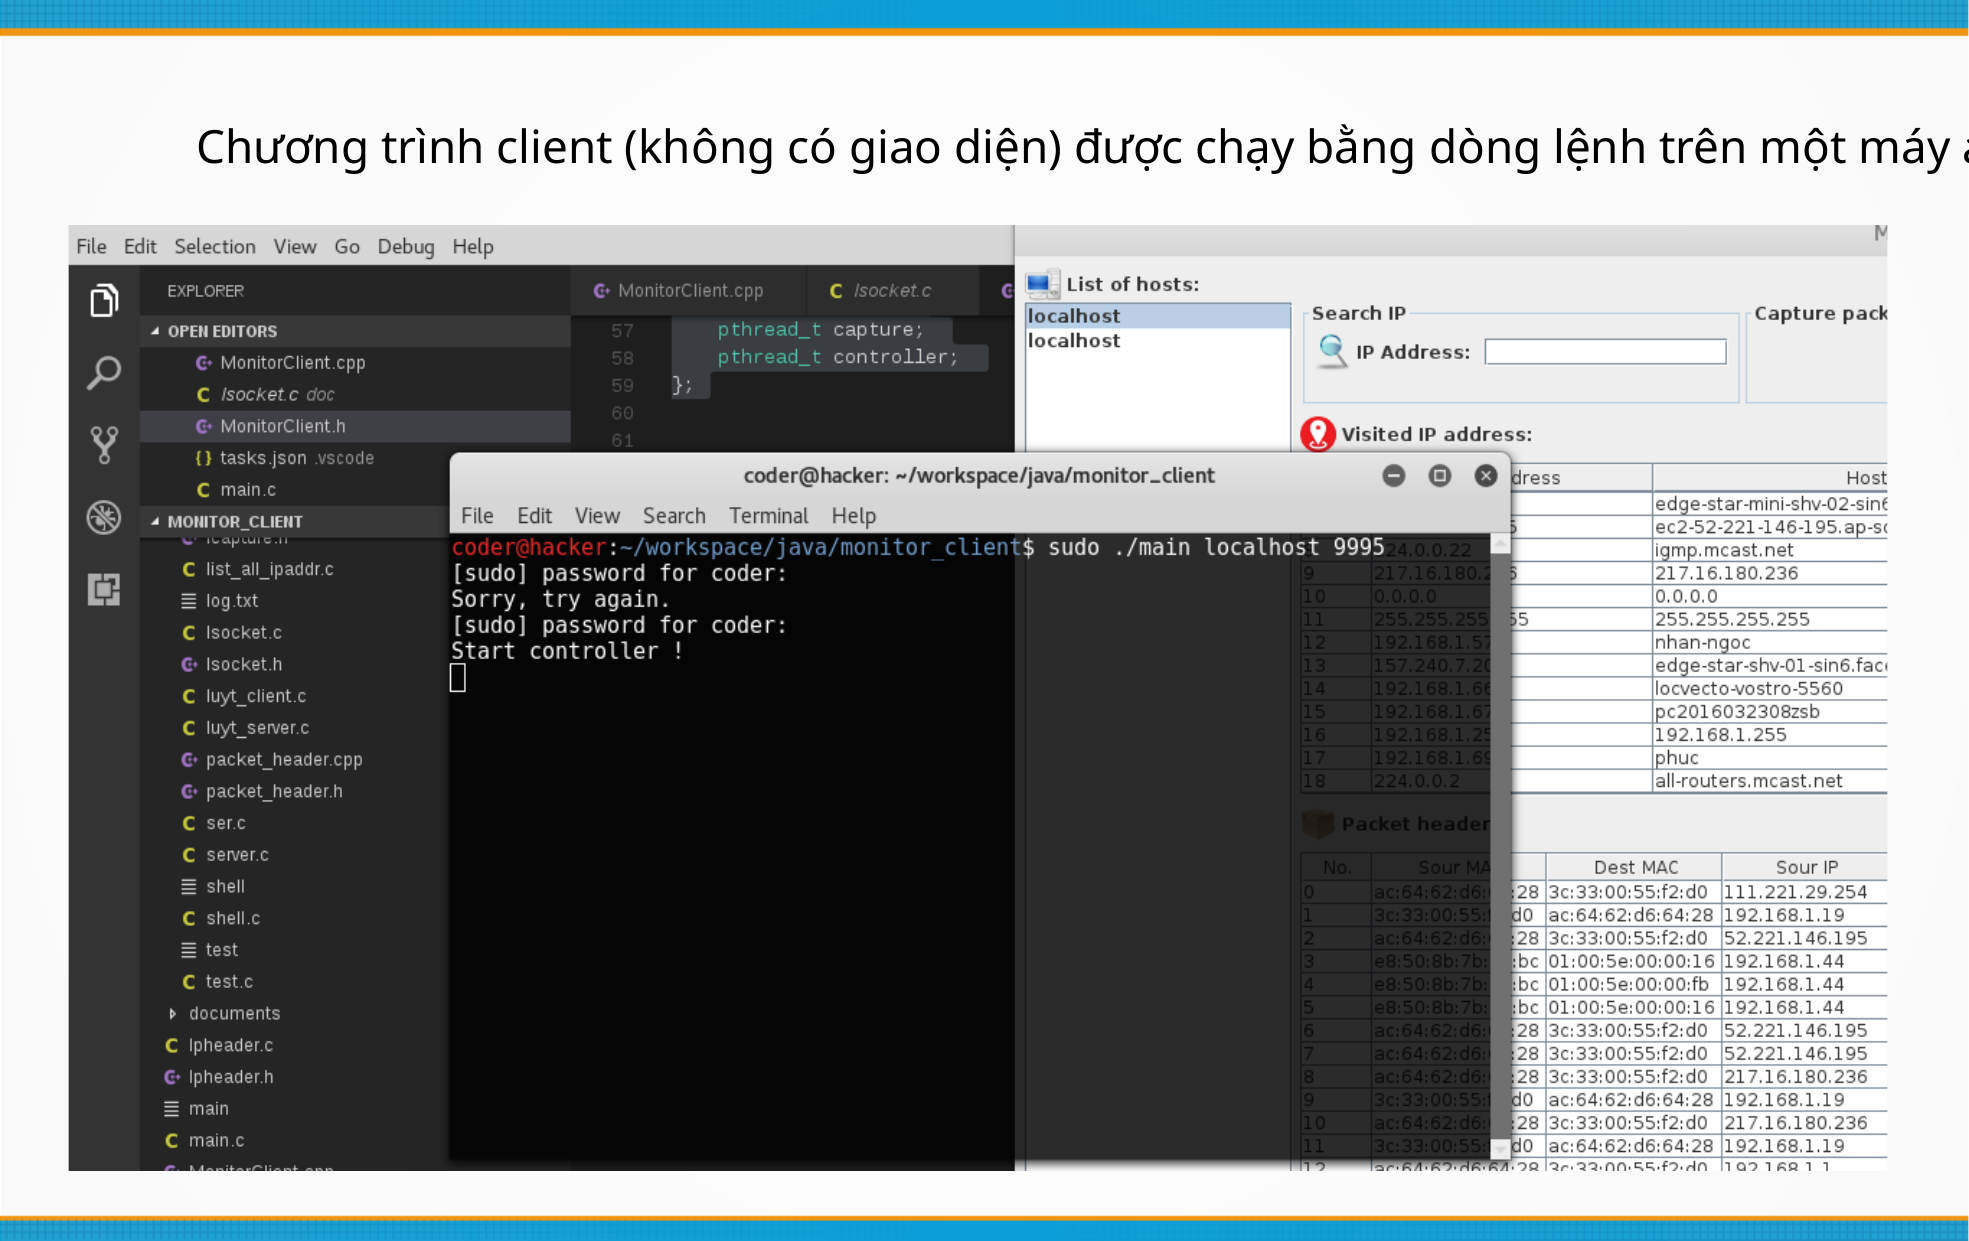

Chương trình client (không có giao diện) được chạy bằng dòng lệnh trên một máy ảo